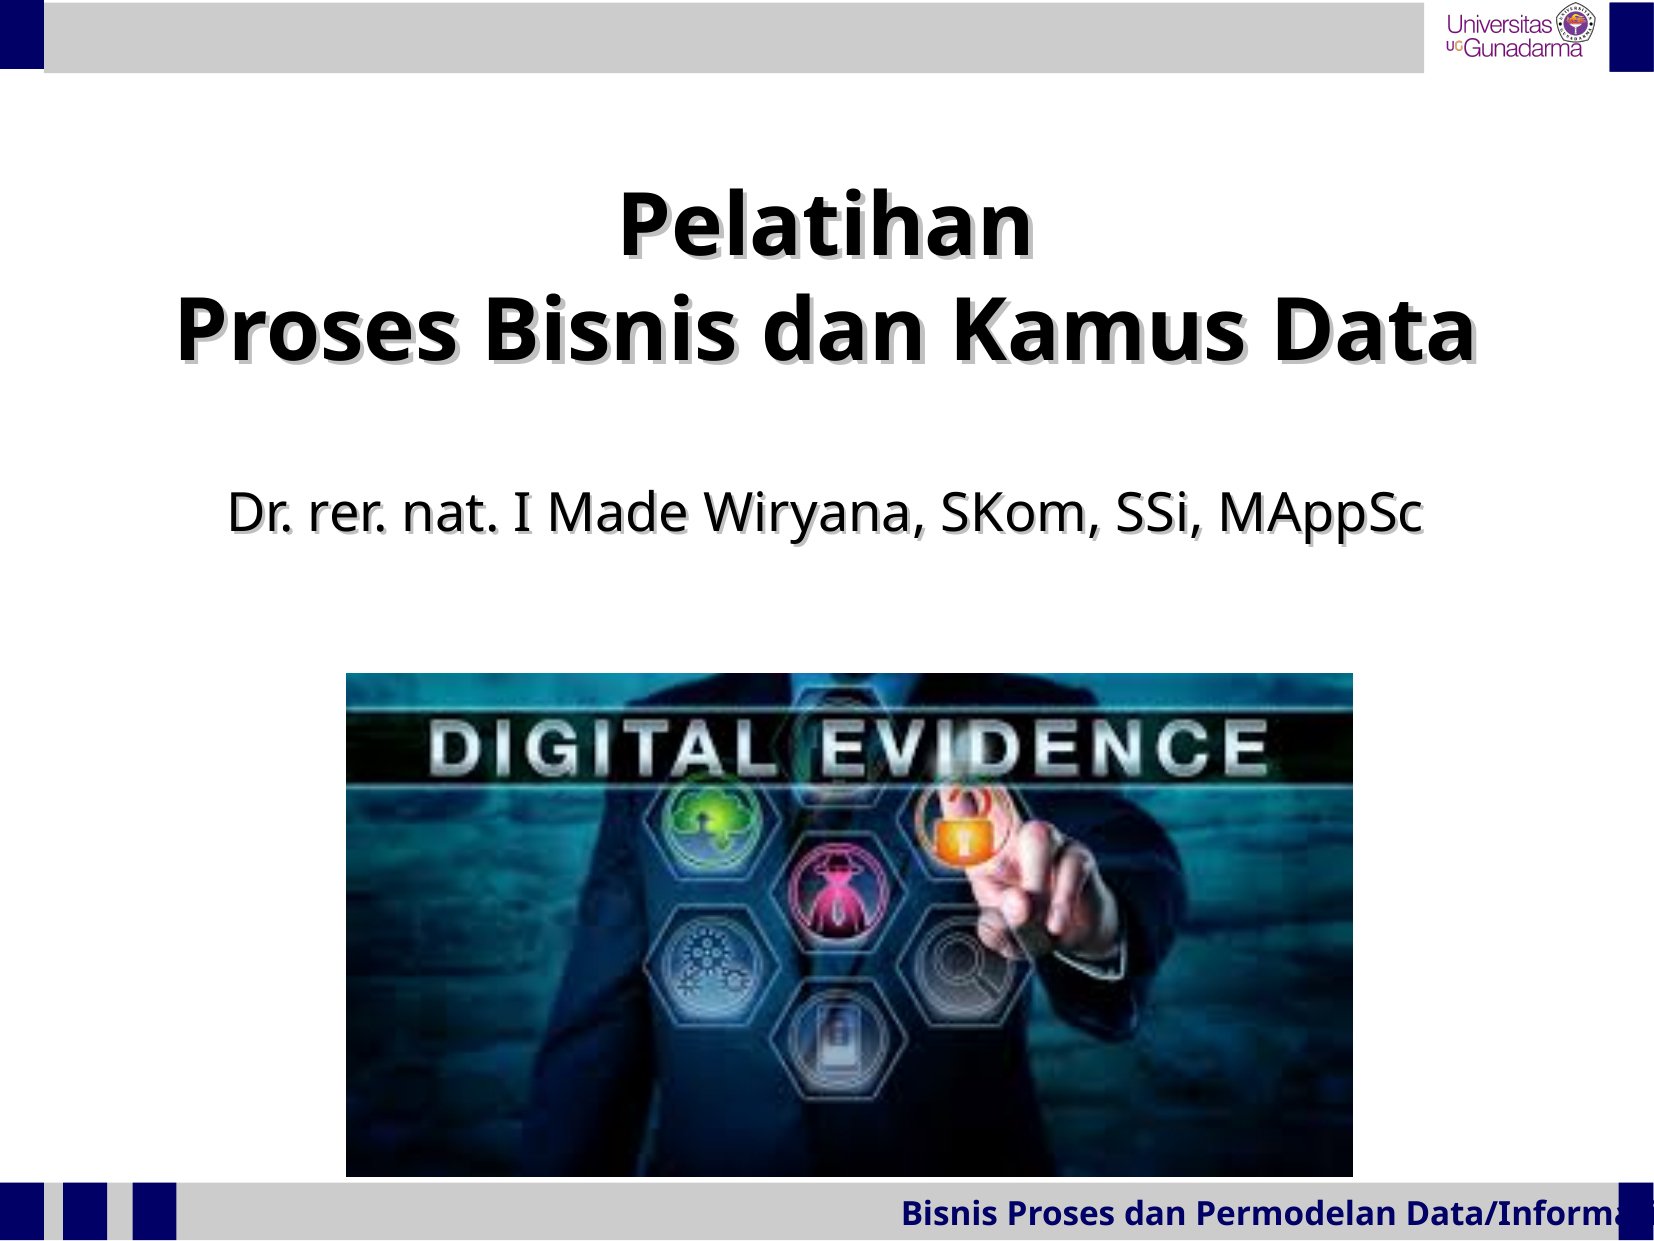

# Pelatihan Proses Bisnis dan Kamus Data Dr. rer. nat. I Made Wiryana, SKom, SSi, MAppSc